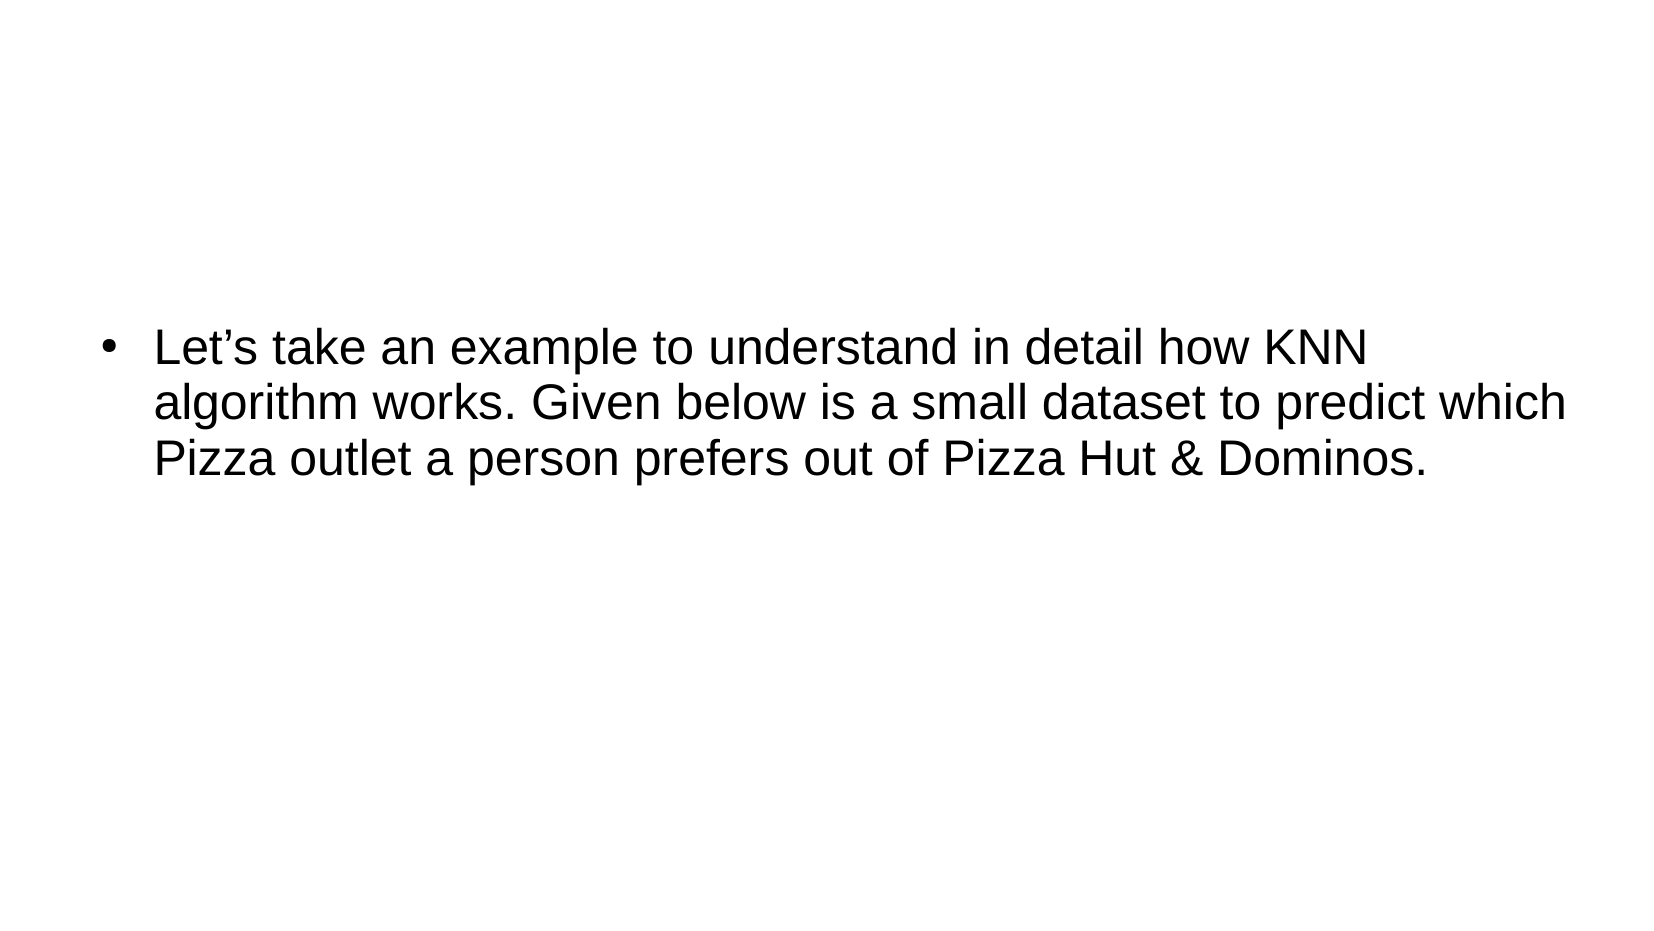

# Let’s take an example to understand in detail how KNN algorithm works. Given below is a small dataset to predict which Pizza outlet a person prefers out of Pizza Hut & Dominos.